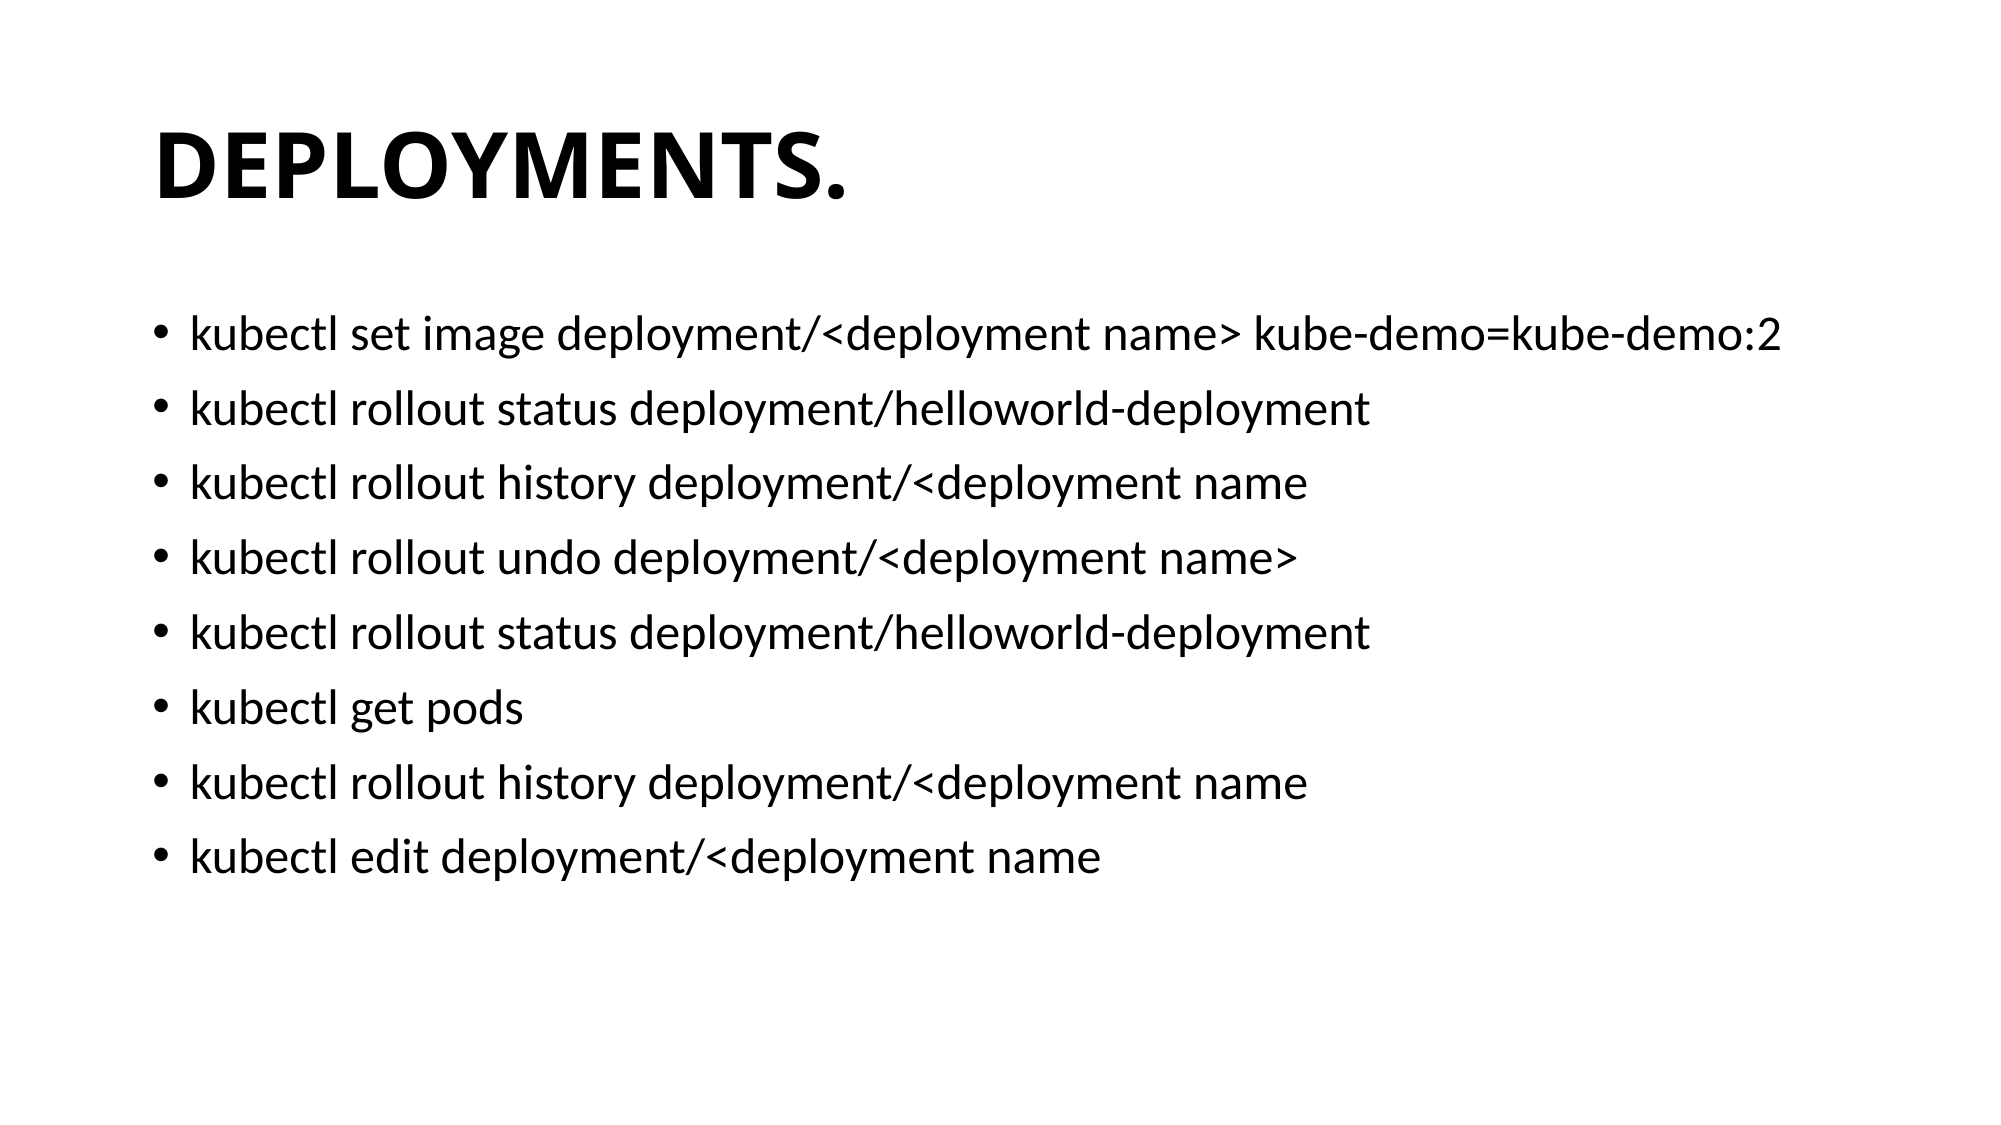

# DEPLOYMENTS.
kubectl set image deployment/<deployment name> kube-demo=kube-demo:2
kubectl rollout status deployment/helloworld-deployment
kubectl rollout history deployment/<deployment name
kubectl rollout undo deployment/<deployment name>
kubectl rollout status deployment/helloworld-deployment
kubectl get pods
kubectl rollout history deployment/<deployment name
kubectl edit deployment/<deployment name